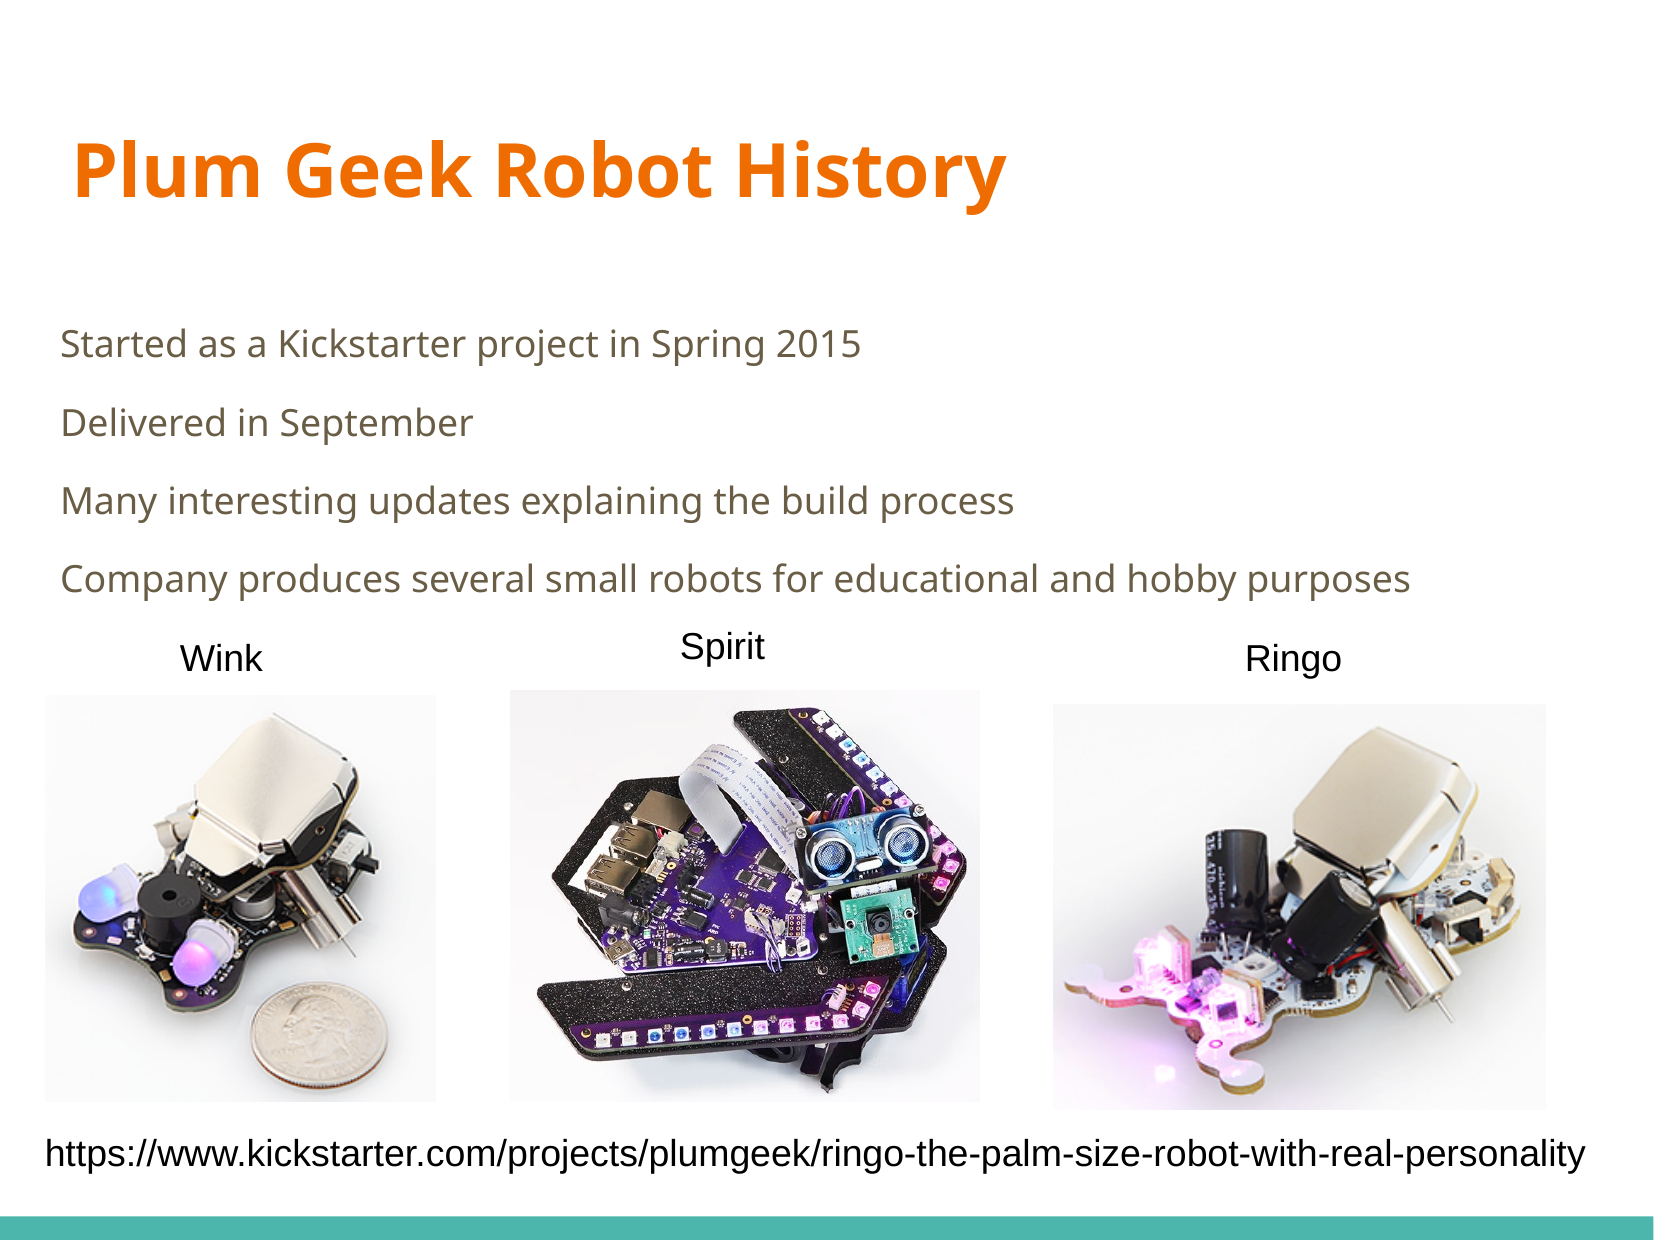

# Plum Geek Robot History
Started as a Kickstarter project in Spring 2015
Delivered in September
Many interesting updates explaining the build process
Company produces several small robots for educational and hobby purposes
Spirit
Wink
Ringo
https://www.kickstarter.com/projects/plumgeek/ringo-the-palm-size-robot-with-real-personality